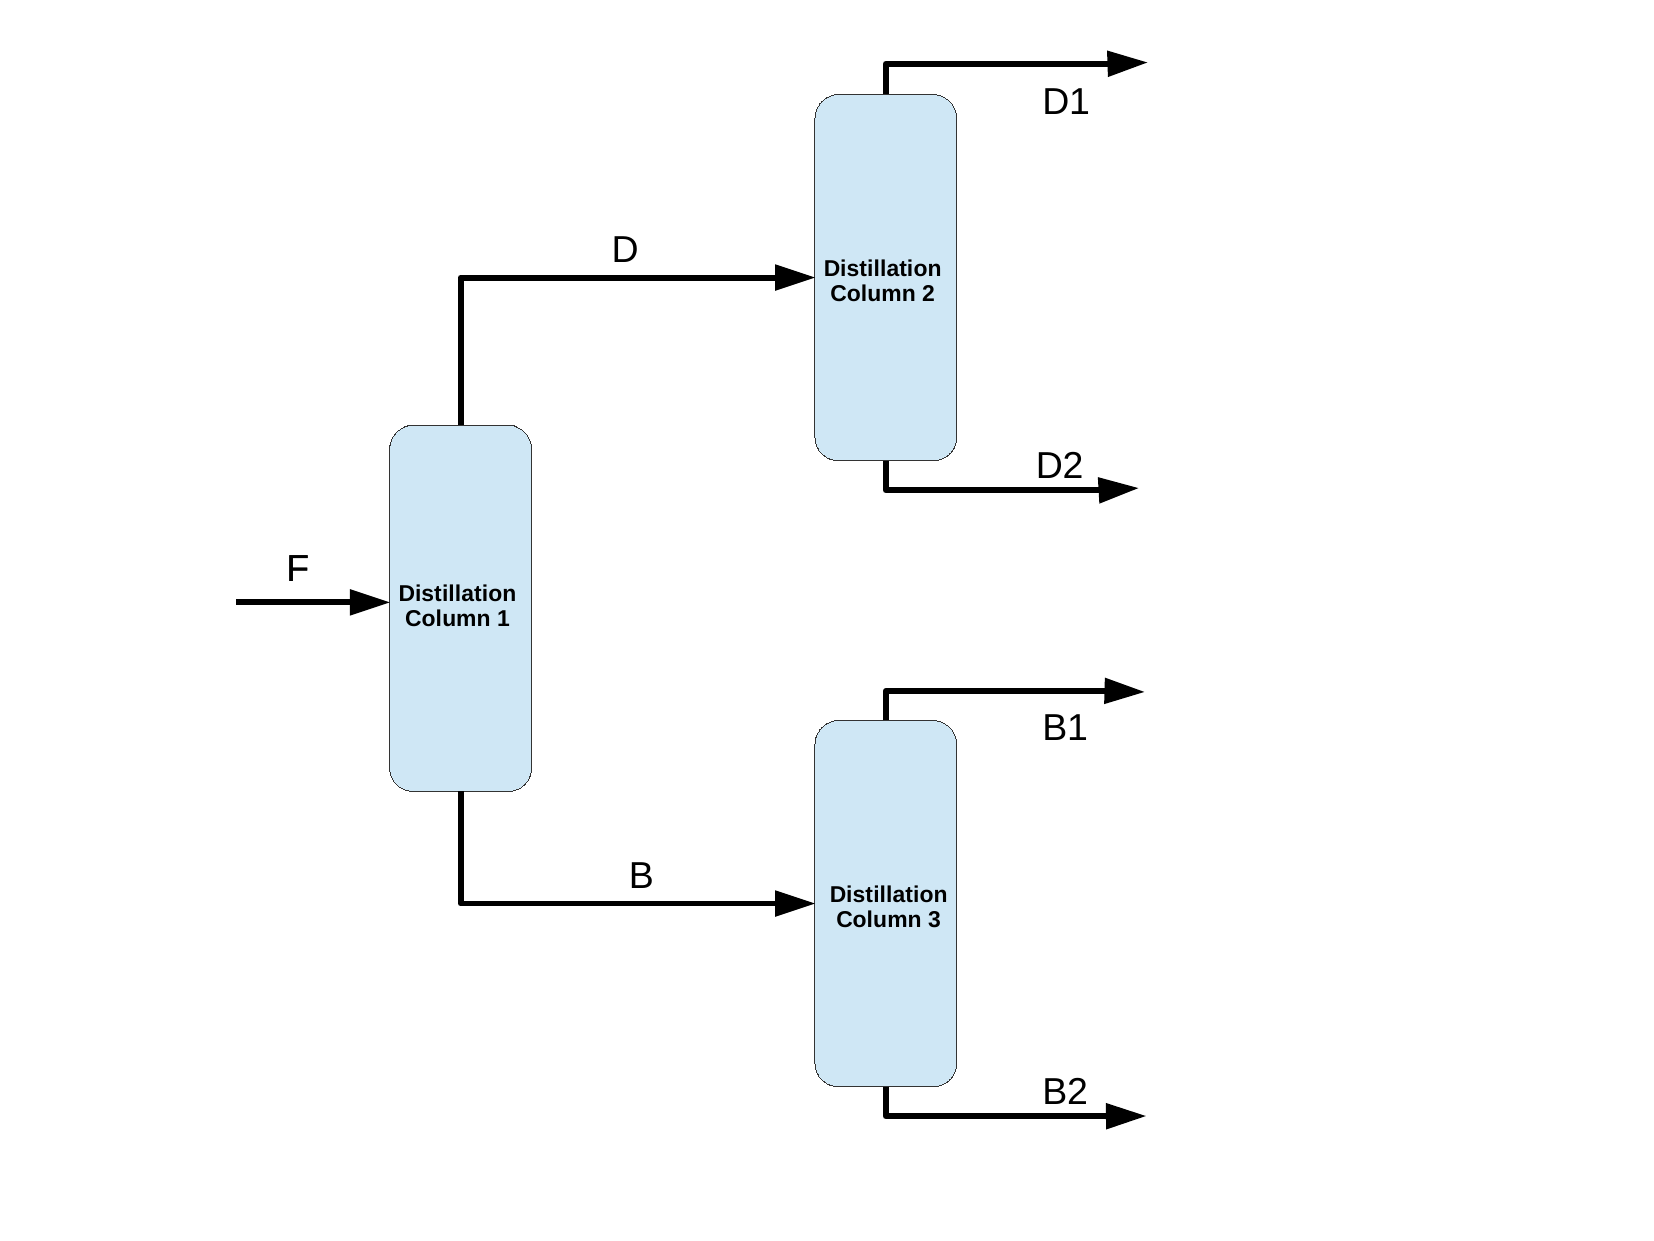

D1
D
Distillation
Column 2
D2
F
F
Distillation
Column 1
B1
B
Distillation
Column 3
B2